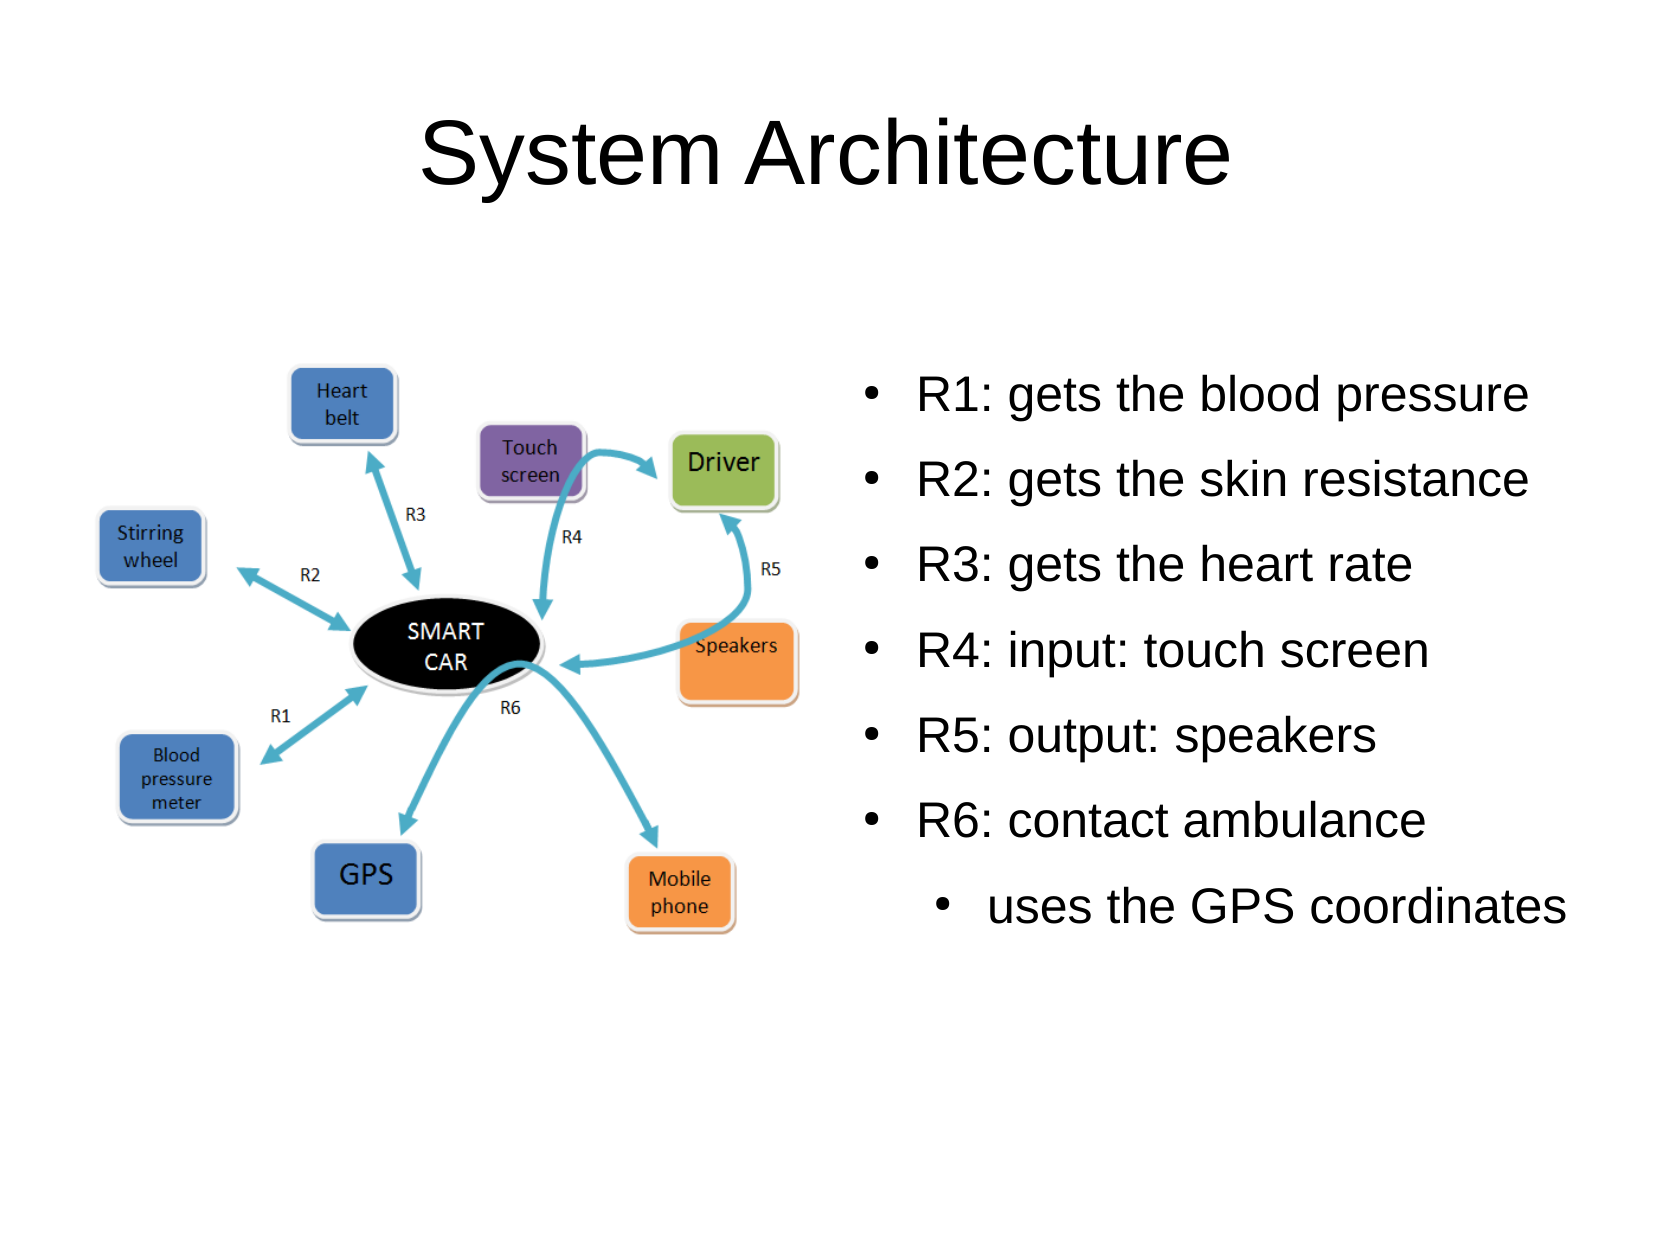

# System Architecture
R1: gets the blood pressure
R2: gets the skin resistance
R3: gets the heart rate
R4: input: touch screen
R5: output: speakers
R6: contact ambulance
uses the GPS coordinates